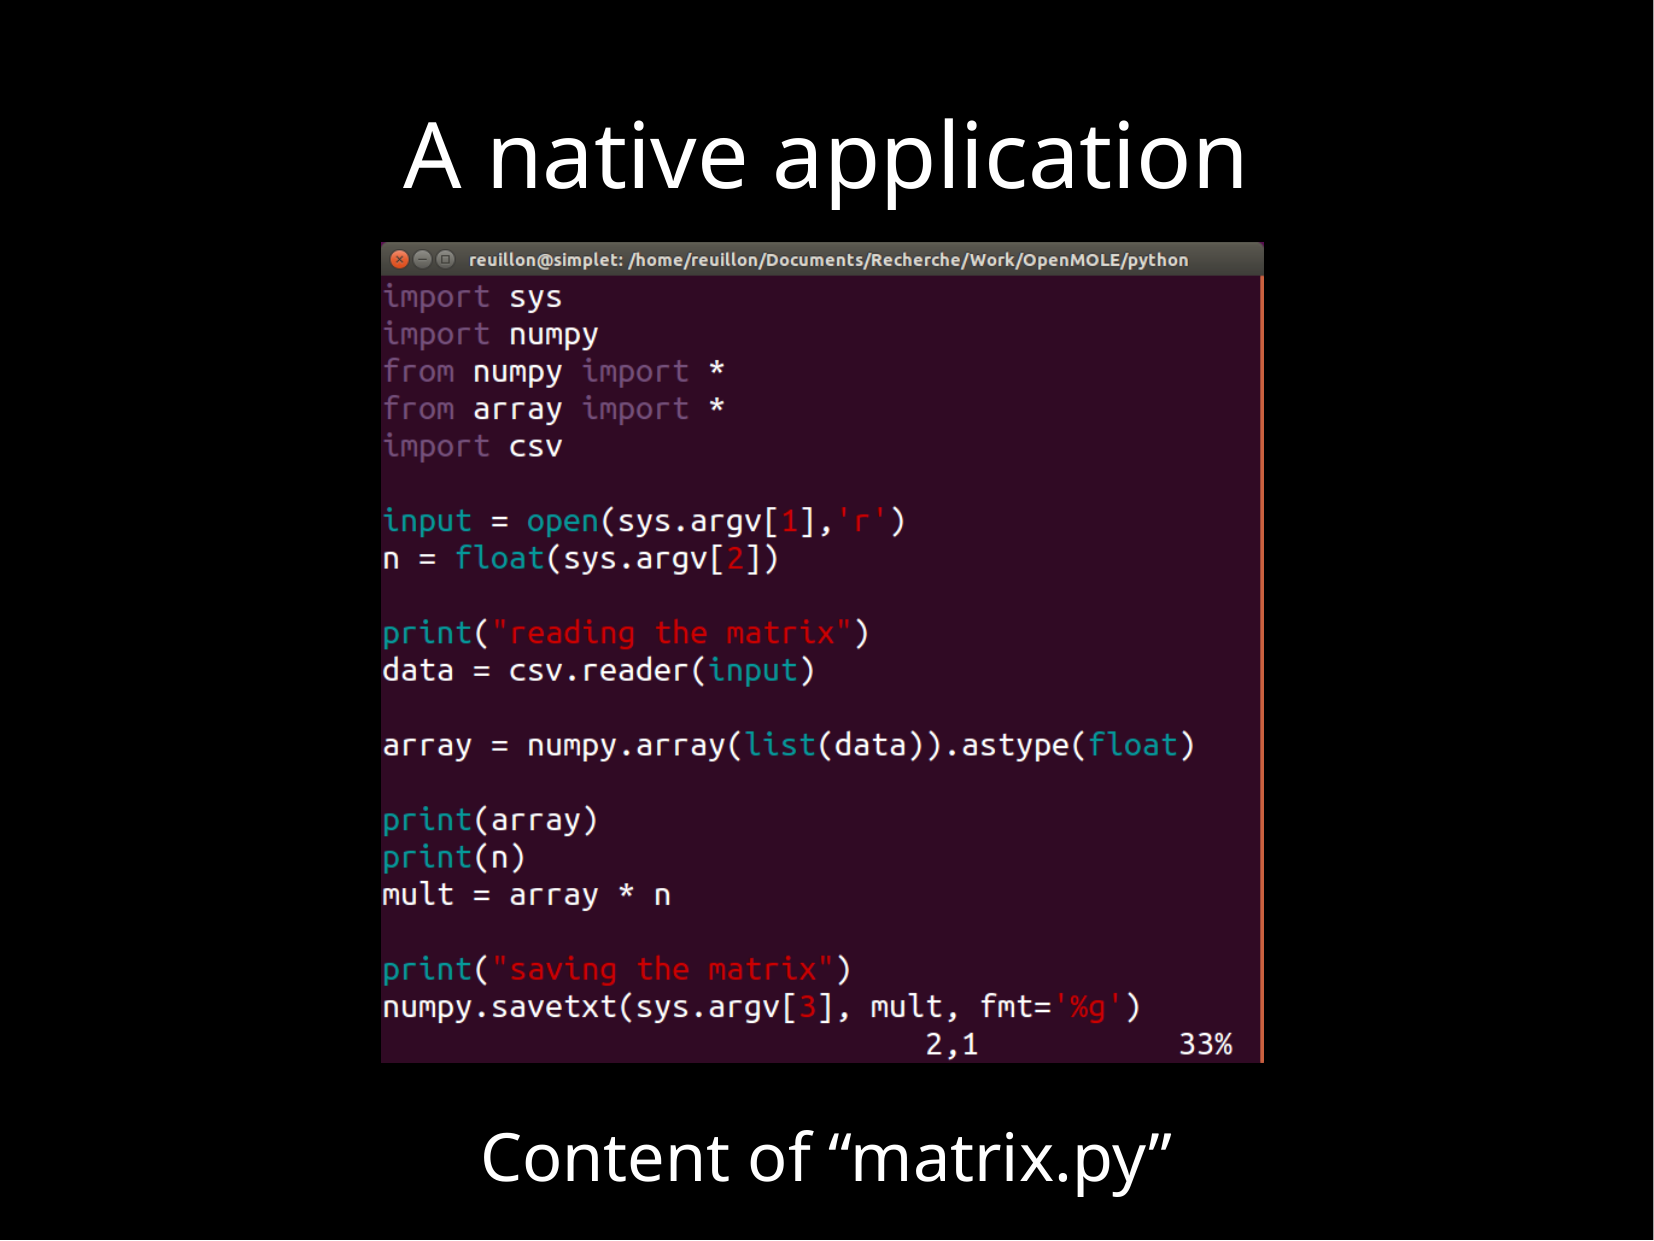

# A native application
Content of “matrix.py”